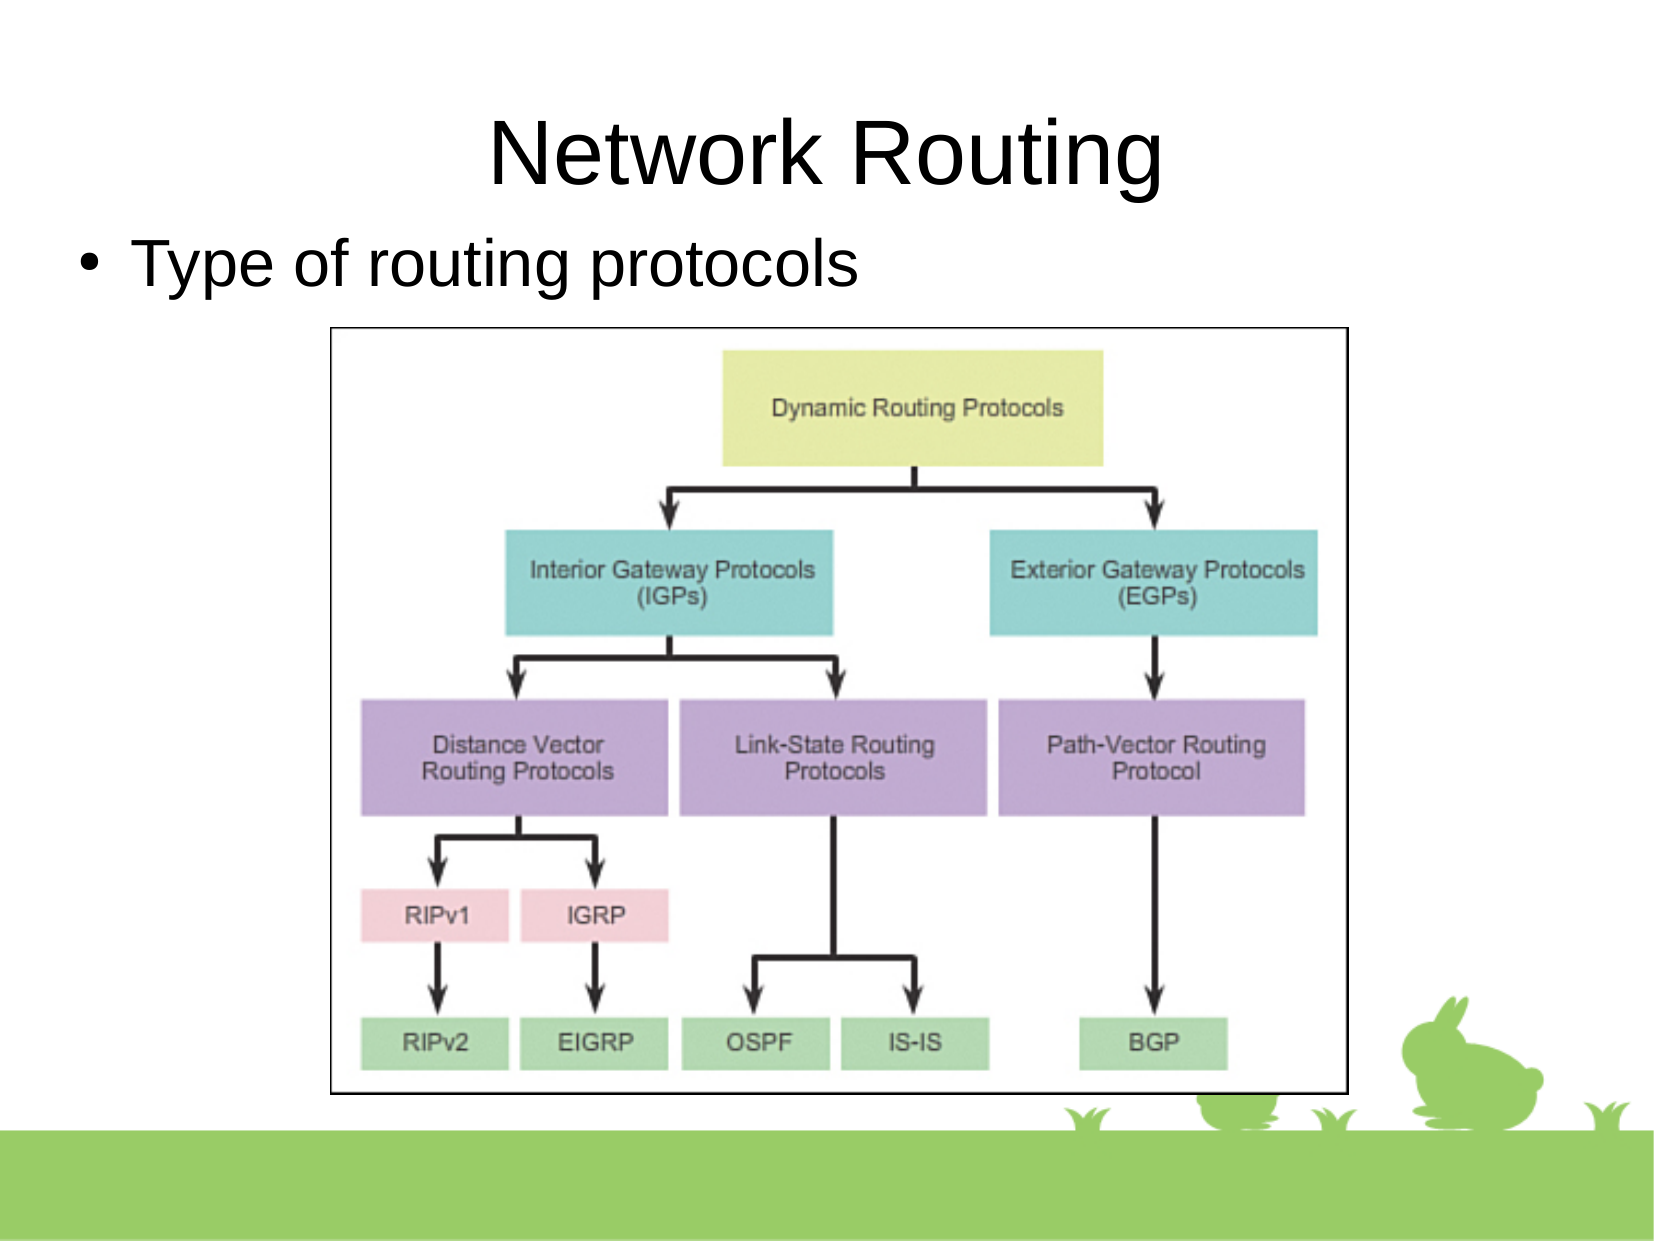

# Network Routing
Type of routing protocols